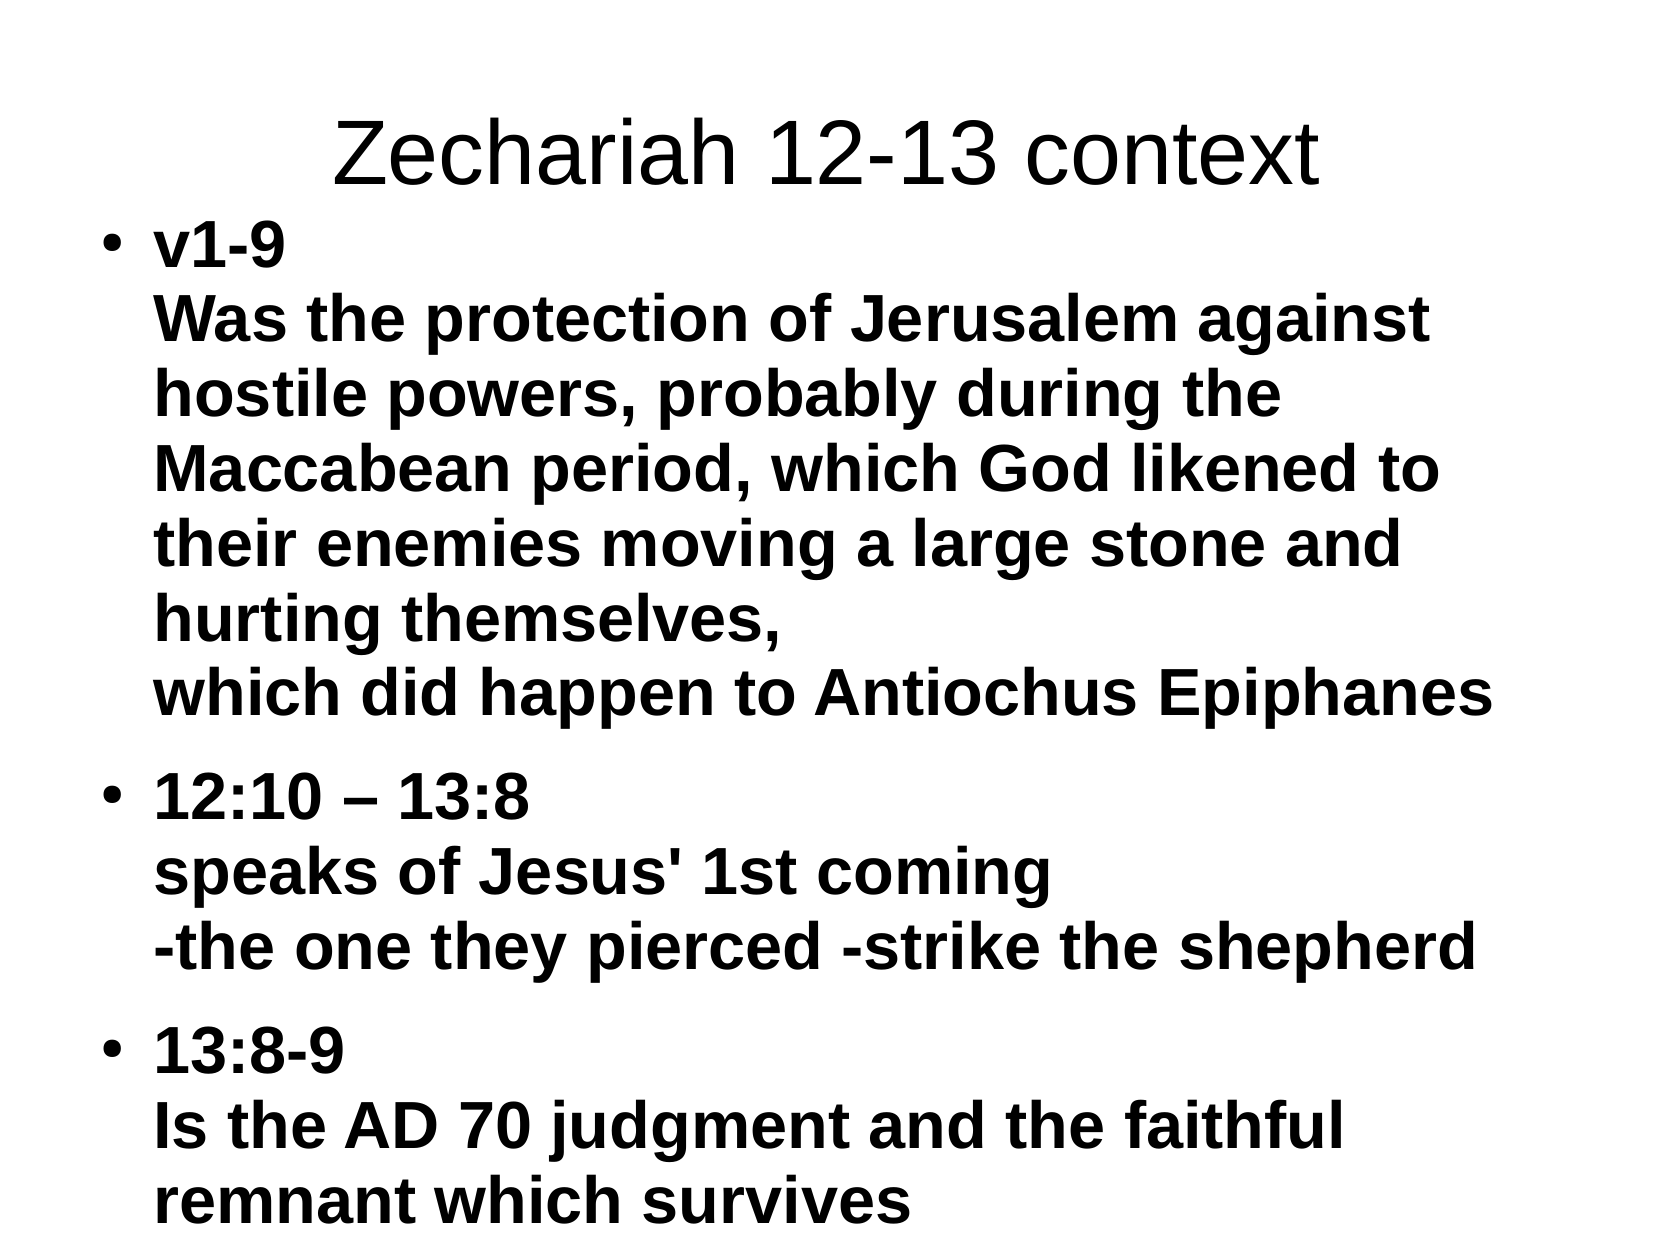

# Zechariah 12-13 context
v1-9
Was the protection of Jerusalem against hostile powers, probably during the Maccabean period, which God likened to their enemies moving a large stone and hurting themselves,
which did happen to Antiochus Epiphanes
12:10 – 13:8
speaks of Jesus' 1st coming
-the one they pierced -strike the shepherd
13:8-9
Is the AD 70 judgment and the faithful remnant which survives